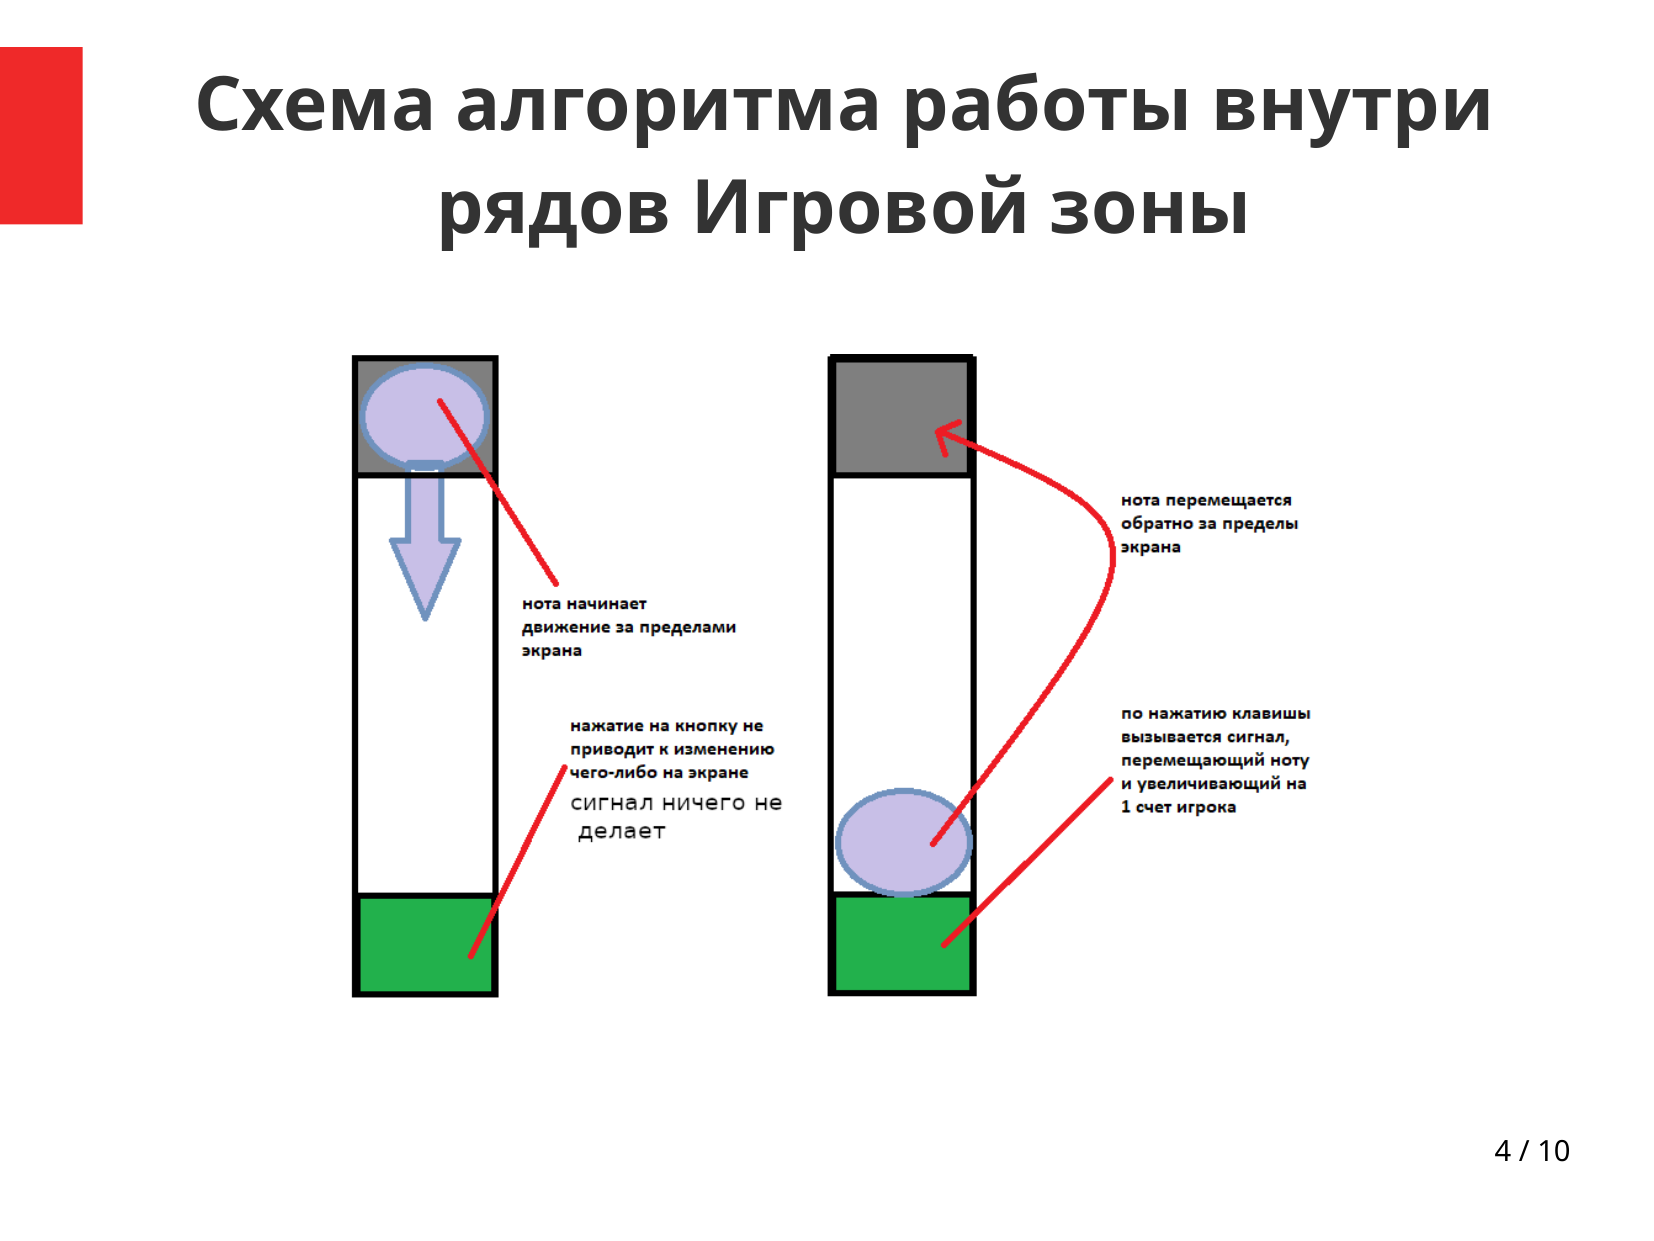

# Схема алгоритма работы внутри рядов Игровой зоны
4